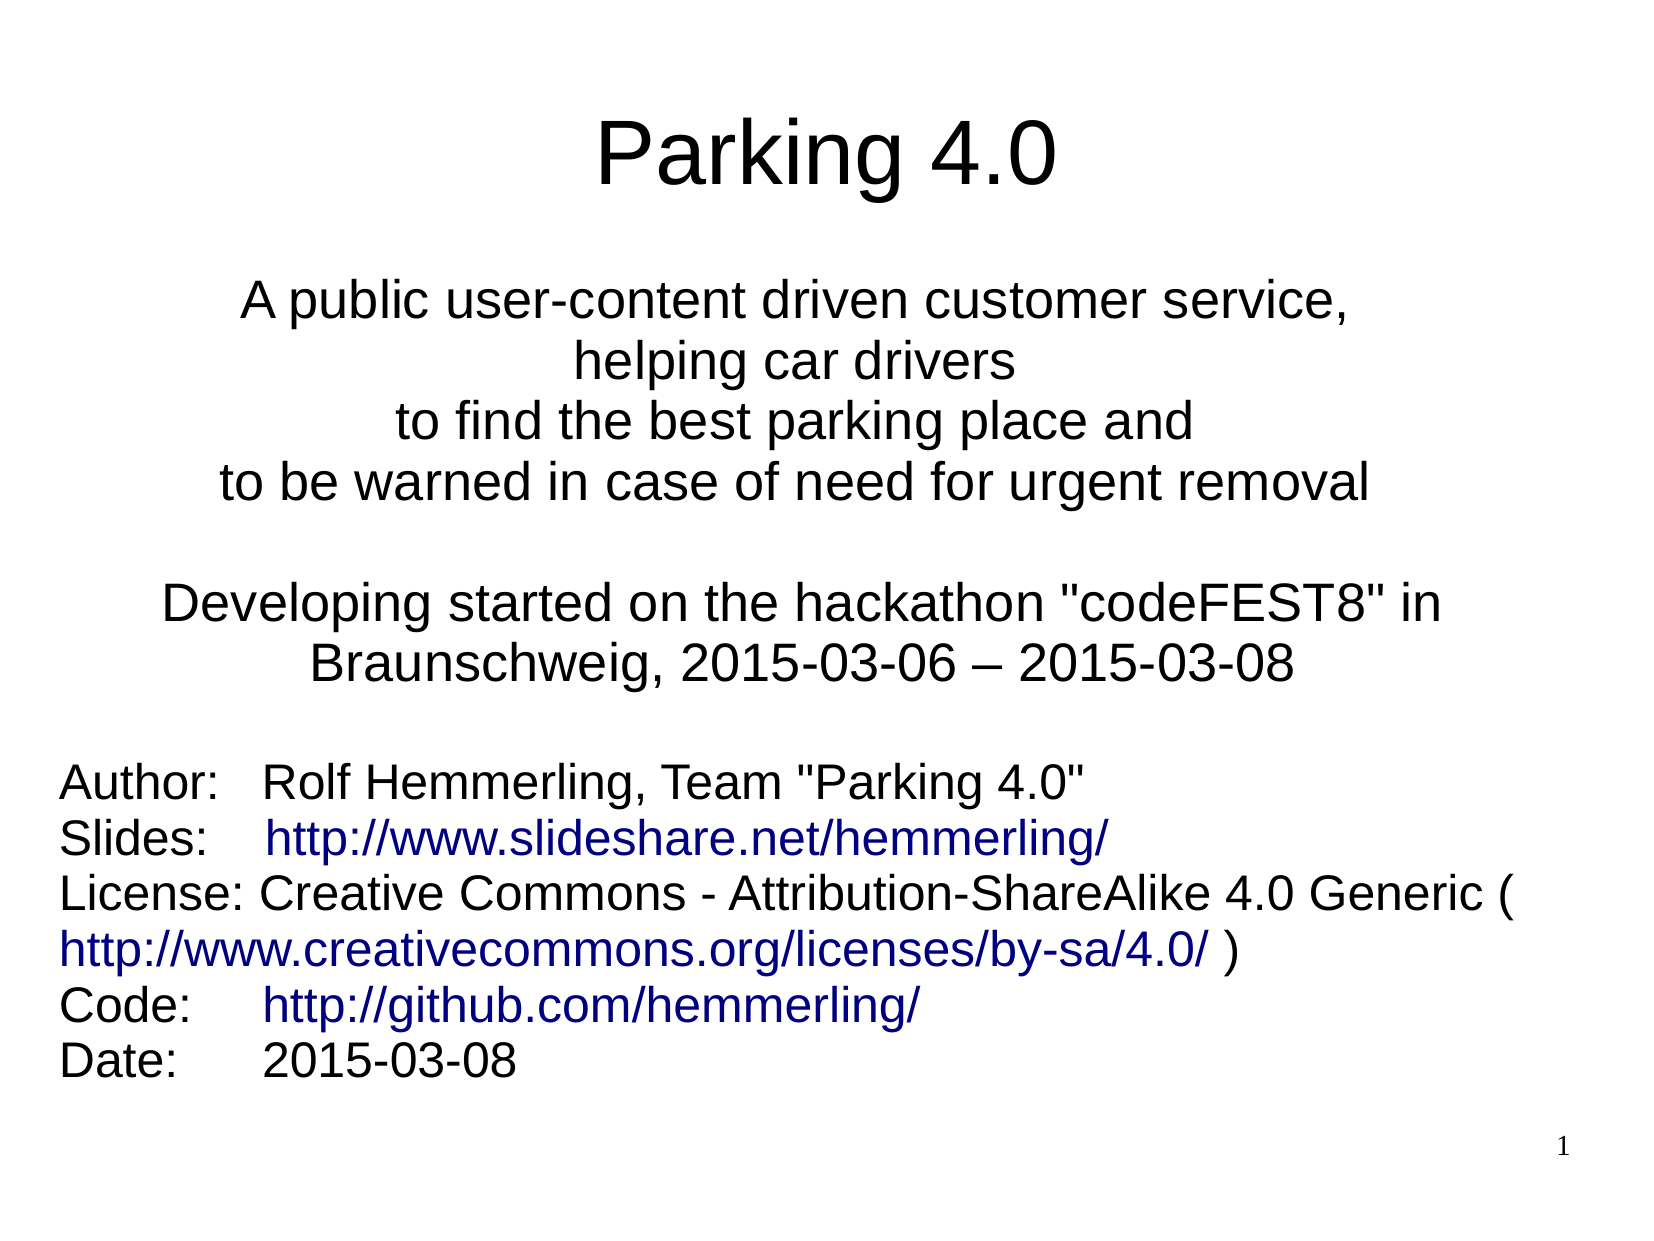

# Parking 4.0
A public user-content driven customer service,
helping car drivers
to find the best parking place and
to be warned in case of need for urgent removal
Developing started on the hackathon "codeFEST8" in Braunschweig, 2015-03-06 – 2015-03-08
Author: Rolf Hemmerling, Team "Parking 4.0"
Slides: http://www.slideshare.net/hemmerling/
License: Creative Commons - Attribution-ShareAlike 4.0 Generic ( http://www.creativecommons.org/licenses/by-sa/4.0/ )
Code: http://github.com/hemmerling/
Date: 2015-03-08
1